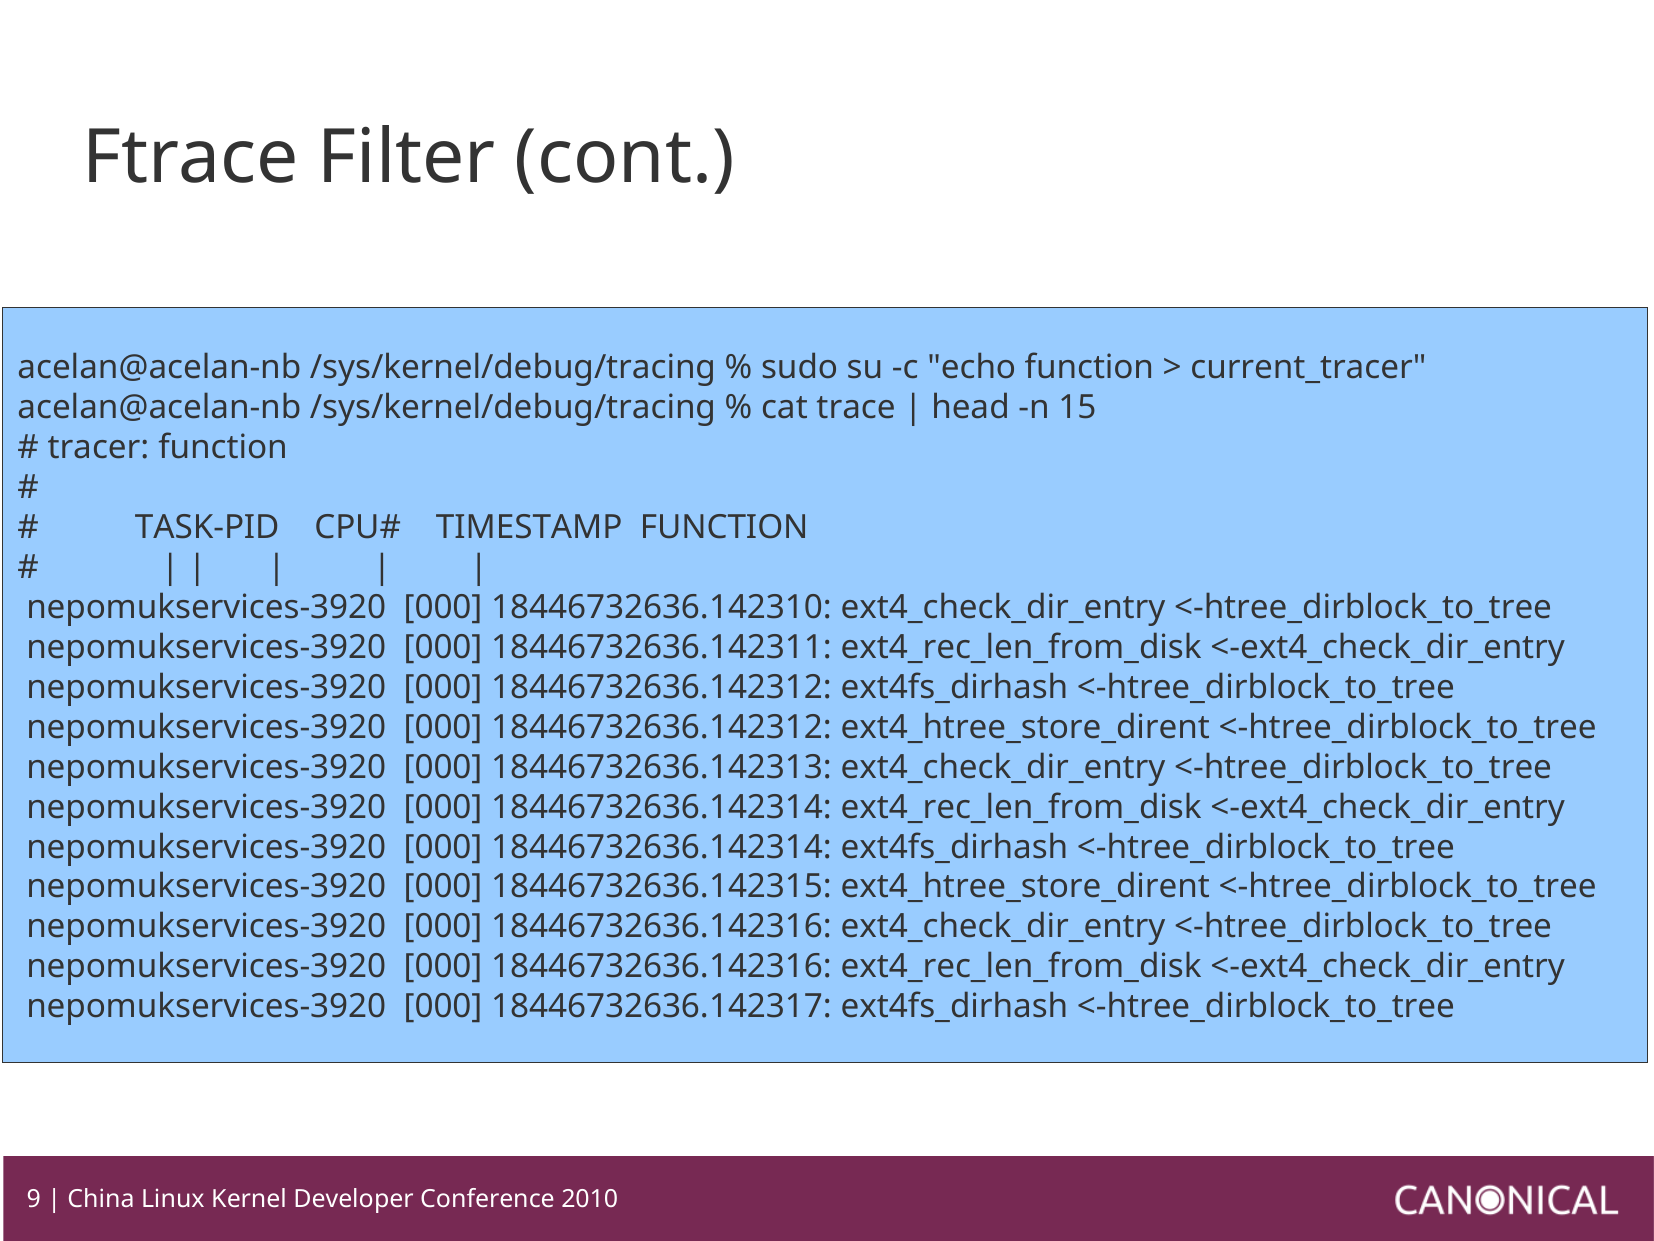

# Ftrace Filter (cont.)
acelan@acelan-nb /sys/kernel/debug/tracing % sudo su -c "echo function > current_tracer"
acelan@acelan-nb /sys/kernel/debug/tracing % cat trace | head -n 15
# tracer: function
#
# TASK-PID CPU# TIMESTAMP FUNCTION
# | | | | |
 nepomukservices-3920 [000] 18446732636.142310: ext4_check_dir_entry <-htree_dirblock_to_tree
 nepomukservices-3920 [000] 18446732636.142311: ext4_rec_len_from_disk <-ext4_check_dir_entry
 nepomukservices-3920 [000] 18446732636.142312: ext4fs_dirhash <-htree_dirblock_to_tree
 nepomukservices-3920 [000] 18446732636.142312: ext4_htree_store_dirent <-htree_dirblock_to_tree
 nepomukservices-3920 [000] 18446732636.142313: ext4_check_dir_entry <-htree_dirblock_to_tree
 nepomukservices-3920 [000] 18446732636.142314: ext4_rec_len_from_disk <-ext4_check_dir_entry
 nepomukservices-3920 [000] 18446732636.142314: ext4fs_dirhash <-htree_dirblock_to_tree
 nepomukservices-3920 [000] 18446732636.142315: ext4_htree_store_dirent <-htree_dirblock_to_tree
 nepomukservices-3920 [000] 18446732636.142316: ext4_check_dir_entry <-htree_dirblock_to_tree
 nepomukservices-3920 [000] 18446732636.142316: ext4_rec_len_from_disk <-ext4_check_dir_entry
 nepomukservices-3920 [000] 18446732636.142317: ext4fs_dirhash <-htree_dirblock_to_tree